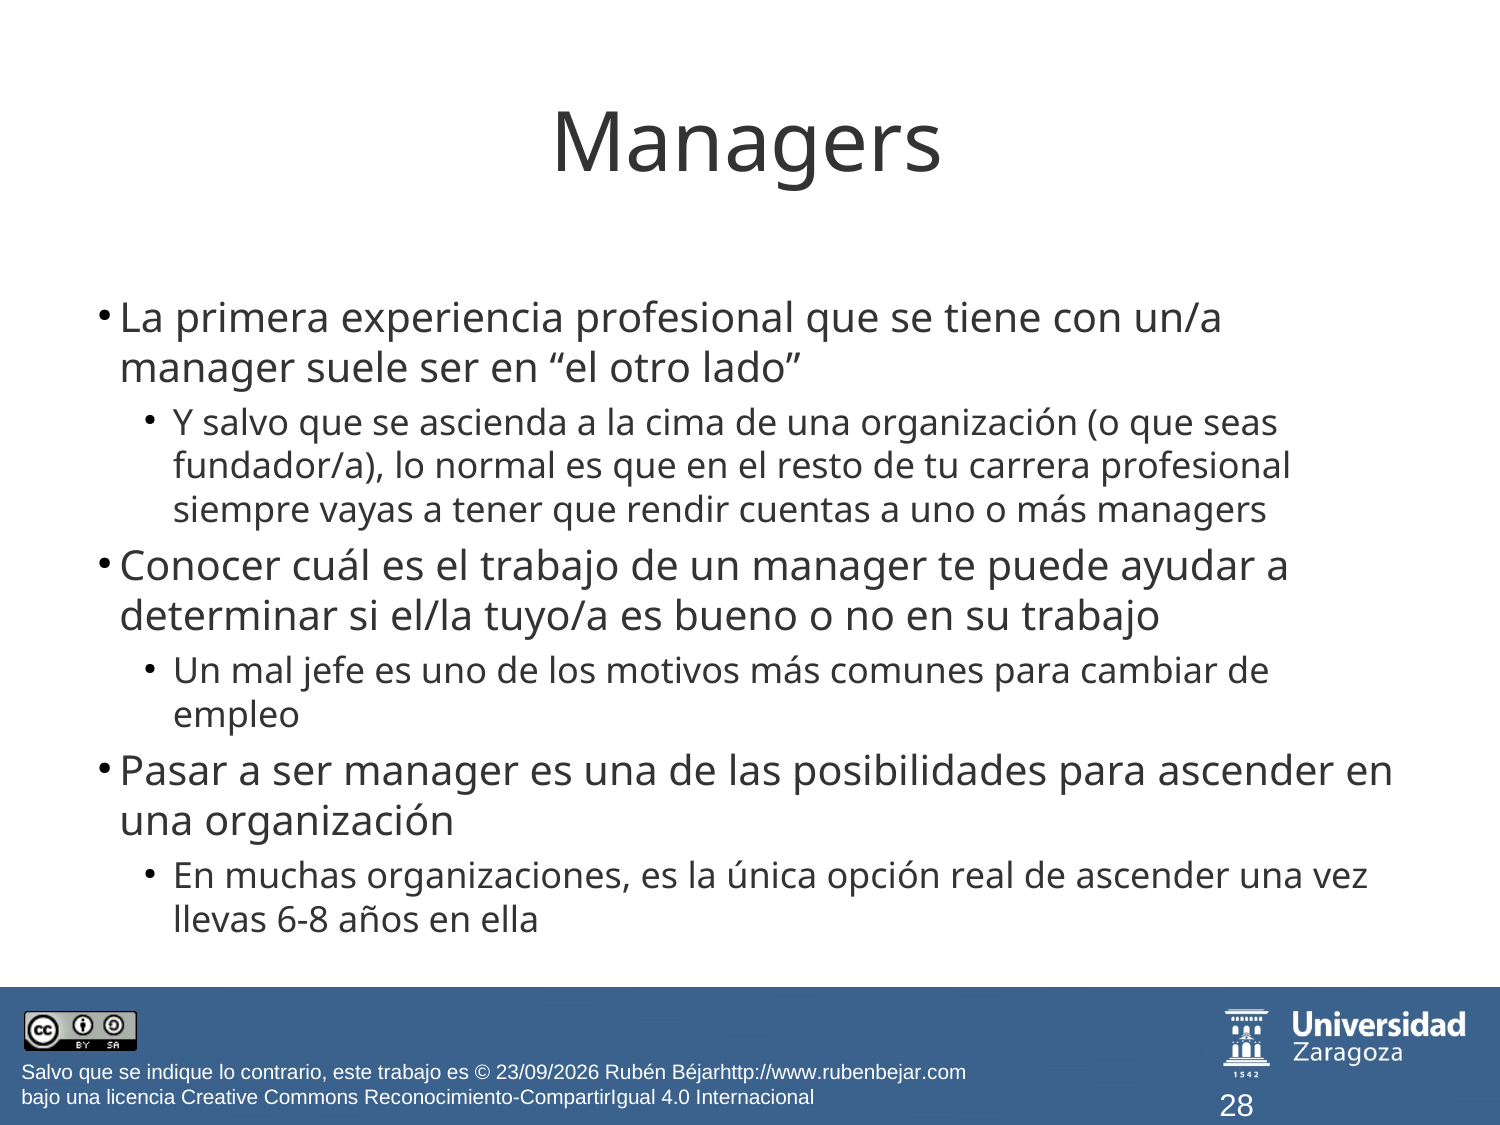

# Managers
La primera experiencia profesional que se tiene con un/a manager suele ser en “el otro lado”
Y salvo que se ascienda a la cima de una organización (o que seas fundador/a), lo normal es que en el resto de tu carrera profesional siempre vayas a tener que rendir cuentas a uno o más managers
Conocer cuál es el trabajo de un manager te puede ayudar a determinar si el/la tuyo/a es bueno o no en su trabajo
Un mal jefe es uno de los motivos más comunes para cambiar de empleo
Pasar a ser manager es una de las posibilidades para ascender en una organización
En muchas organizaciones, es la única opción real de ascender una vez llevas 6-8 años en ella